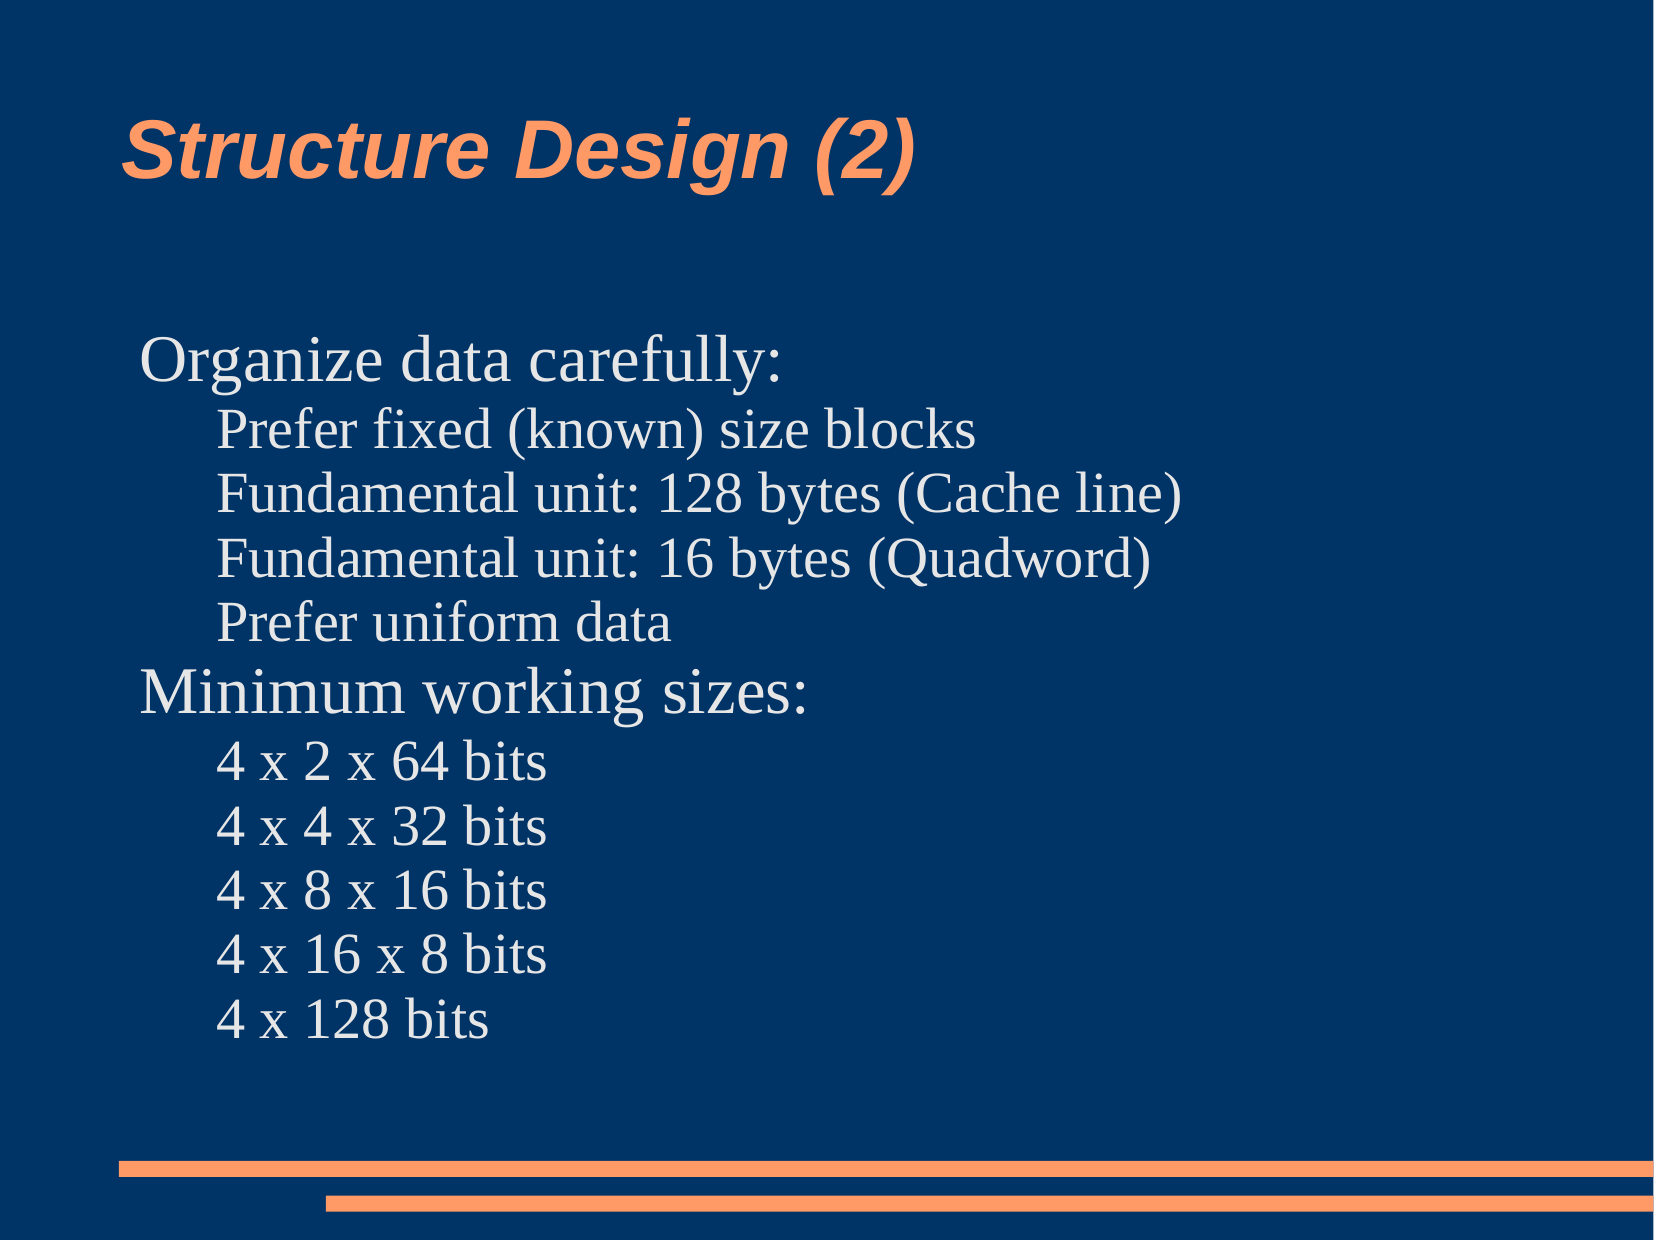

# Structure Design (2)
Organize data carefully:
Prefer fixed (known) size blocks
Fundamental unit: 128 bytes (Cache line)
Fundamental unit: 16 bytes (Quadword)
Prefer uniform data
Minimum working sizes:
4 x 2 x 64 bits
4 x 4 x 32 bits
4 x 8 x 16 bits
4 x 16 x 8 bits
4 x 128 bits